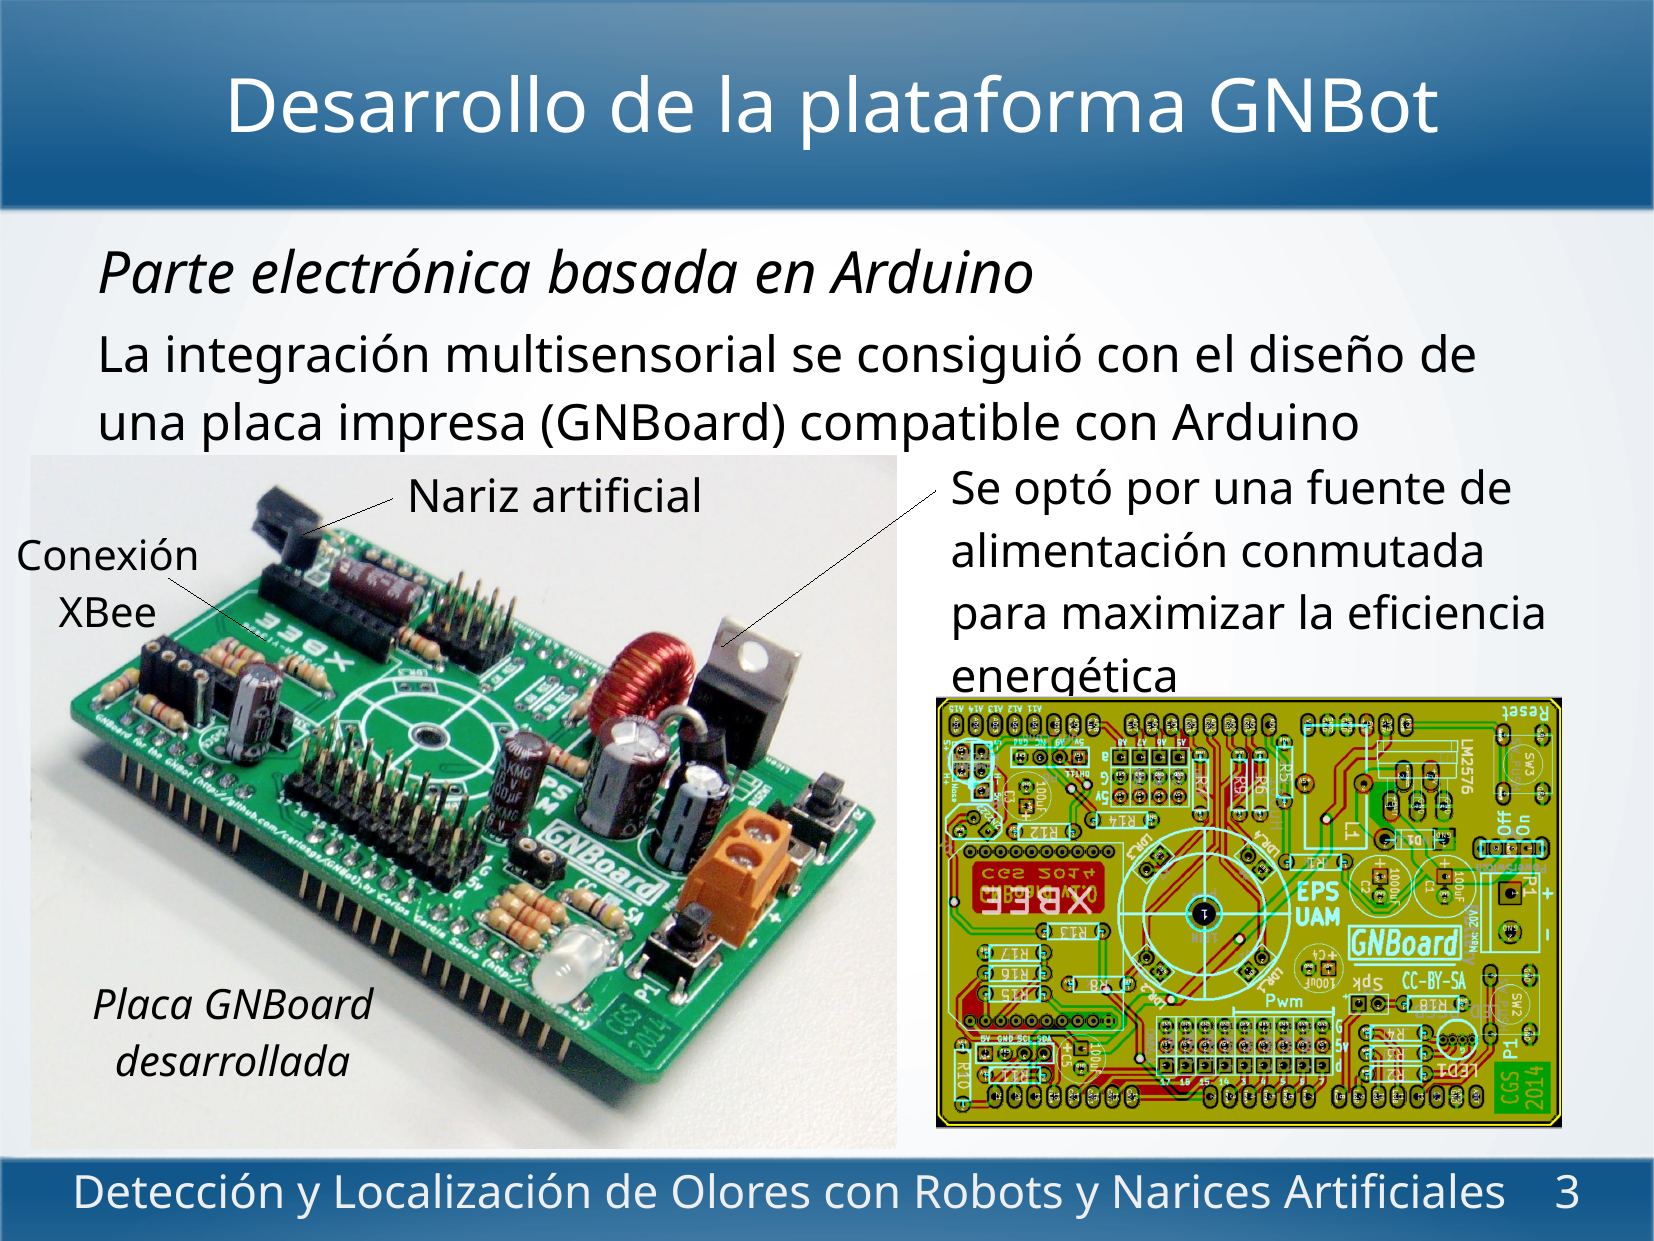

# Desarrollo de la plataforma GNBot
Parte electrónica basada en Arduino
La integración multisensorial se consiguió con el diseño de una placa impresa (GNBoard) compatible con Arduino
Se optó por una fuente de alimentación conmutada para maximizar la eficiencia energética
Nariz artificial
ConexiónXBee
Placa GNBoard desarrollada
Detección y Localización de Olores con Robots y Narices Artificiales 3